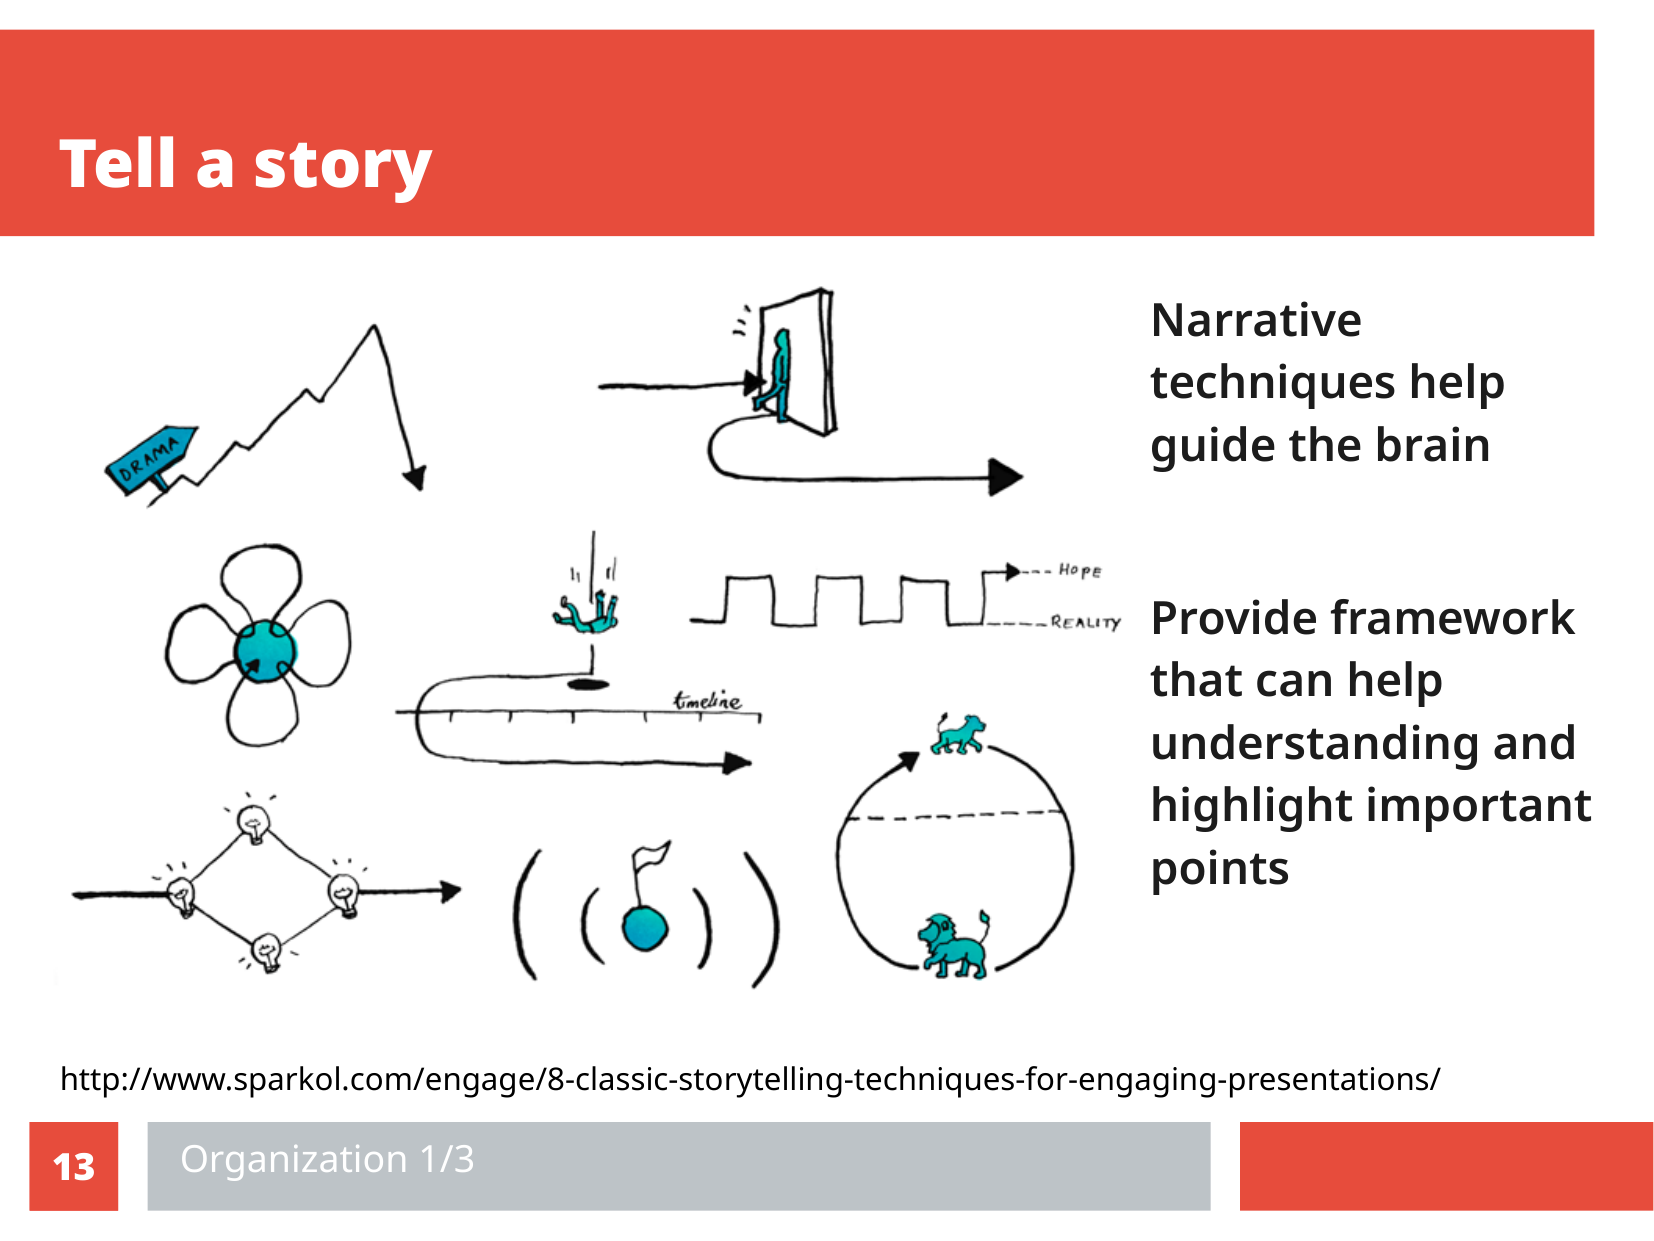

# Tell a story
Narrative techniques help guide the brain
Provide framework that can help understanding and highlight important points
http://www.sparkol.com/engage/8-classic-storytelling-techniques-for-engaging-presentations/
13
Organization 1/3